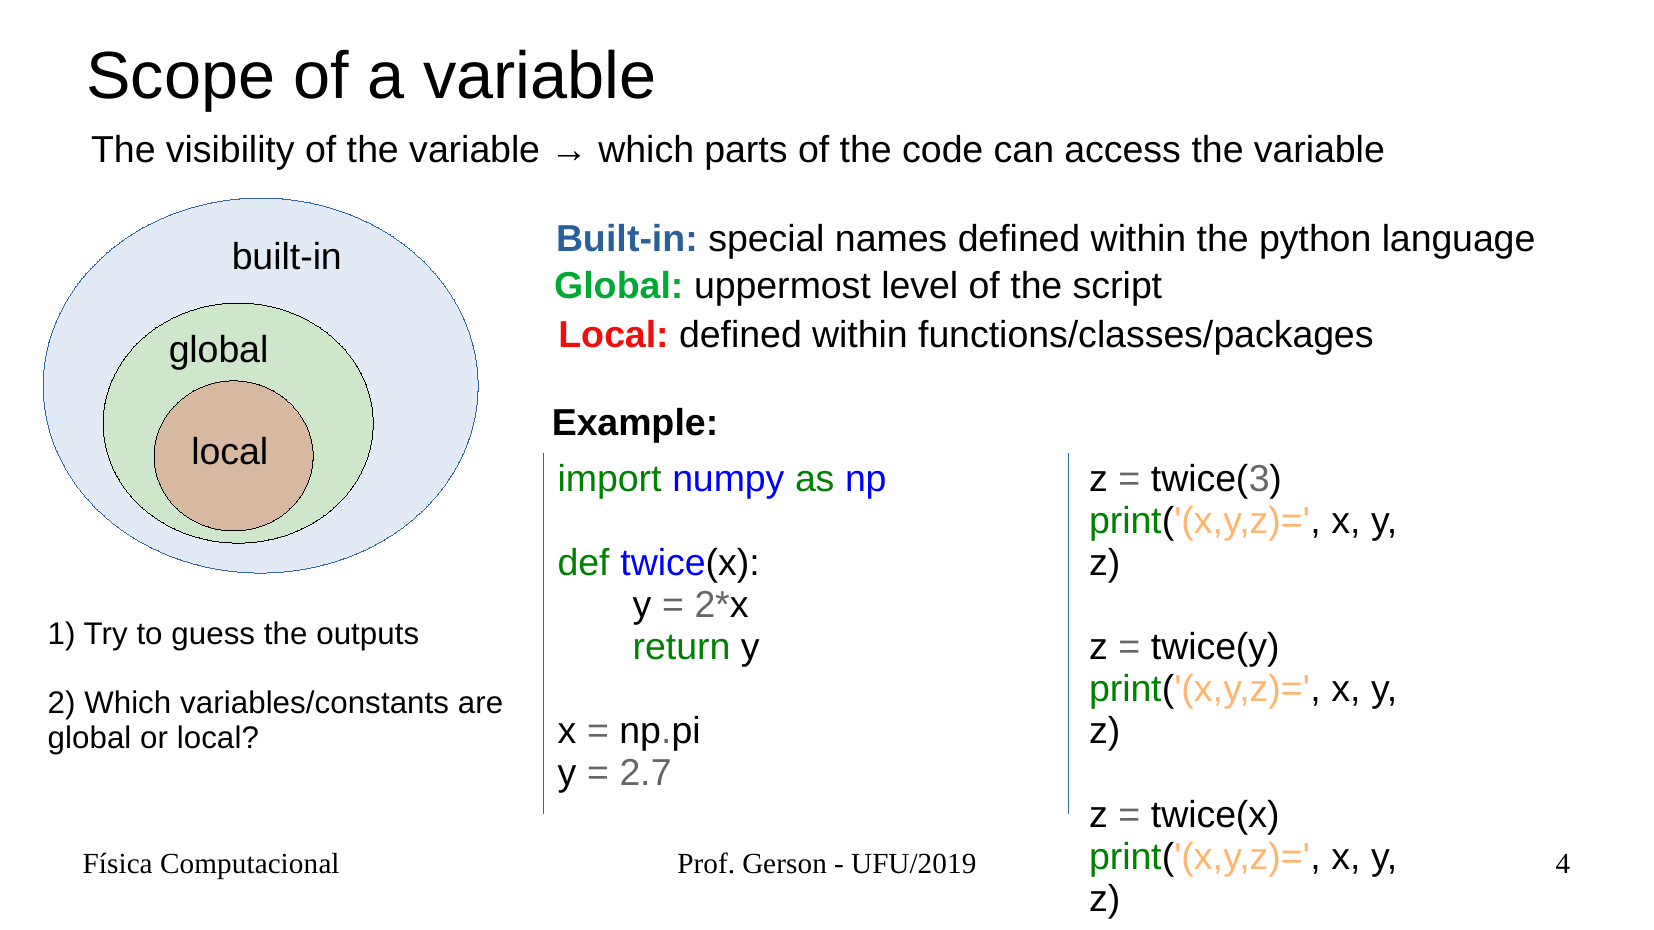

Scope of a variable
The visibility of the variable → which parts of the code can access the variable
Built-in: special names defined within the python language
built-in
Global: uppermost level of the script
global
Local: defined within functions/classes/packages
local
Example:
import numpy as np
def twice(x):
	y = 2*x
	return y
x = np.pi
y = 2.7
z = twice(3)
print('(x,y,z)=', x, y, z)
z = twice(y)
print('(x,y,z)=', x, y, z)
z = twice(x)
print('(x,y,z)=', x, y, z)
1) Try to guess the outputs
2) Which variables/constants are global or local?
Física Computacional
Prof. Gerson - UFU/2019
4